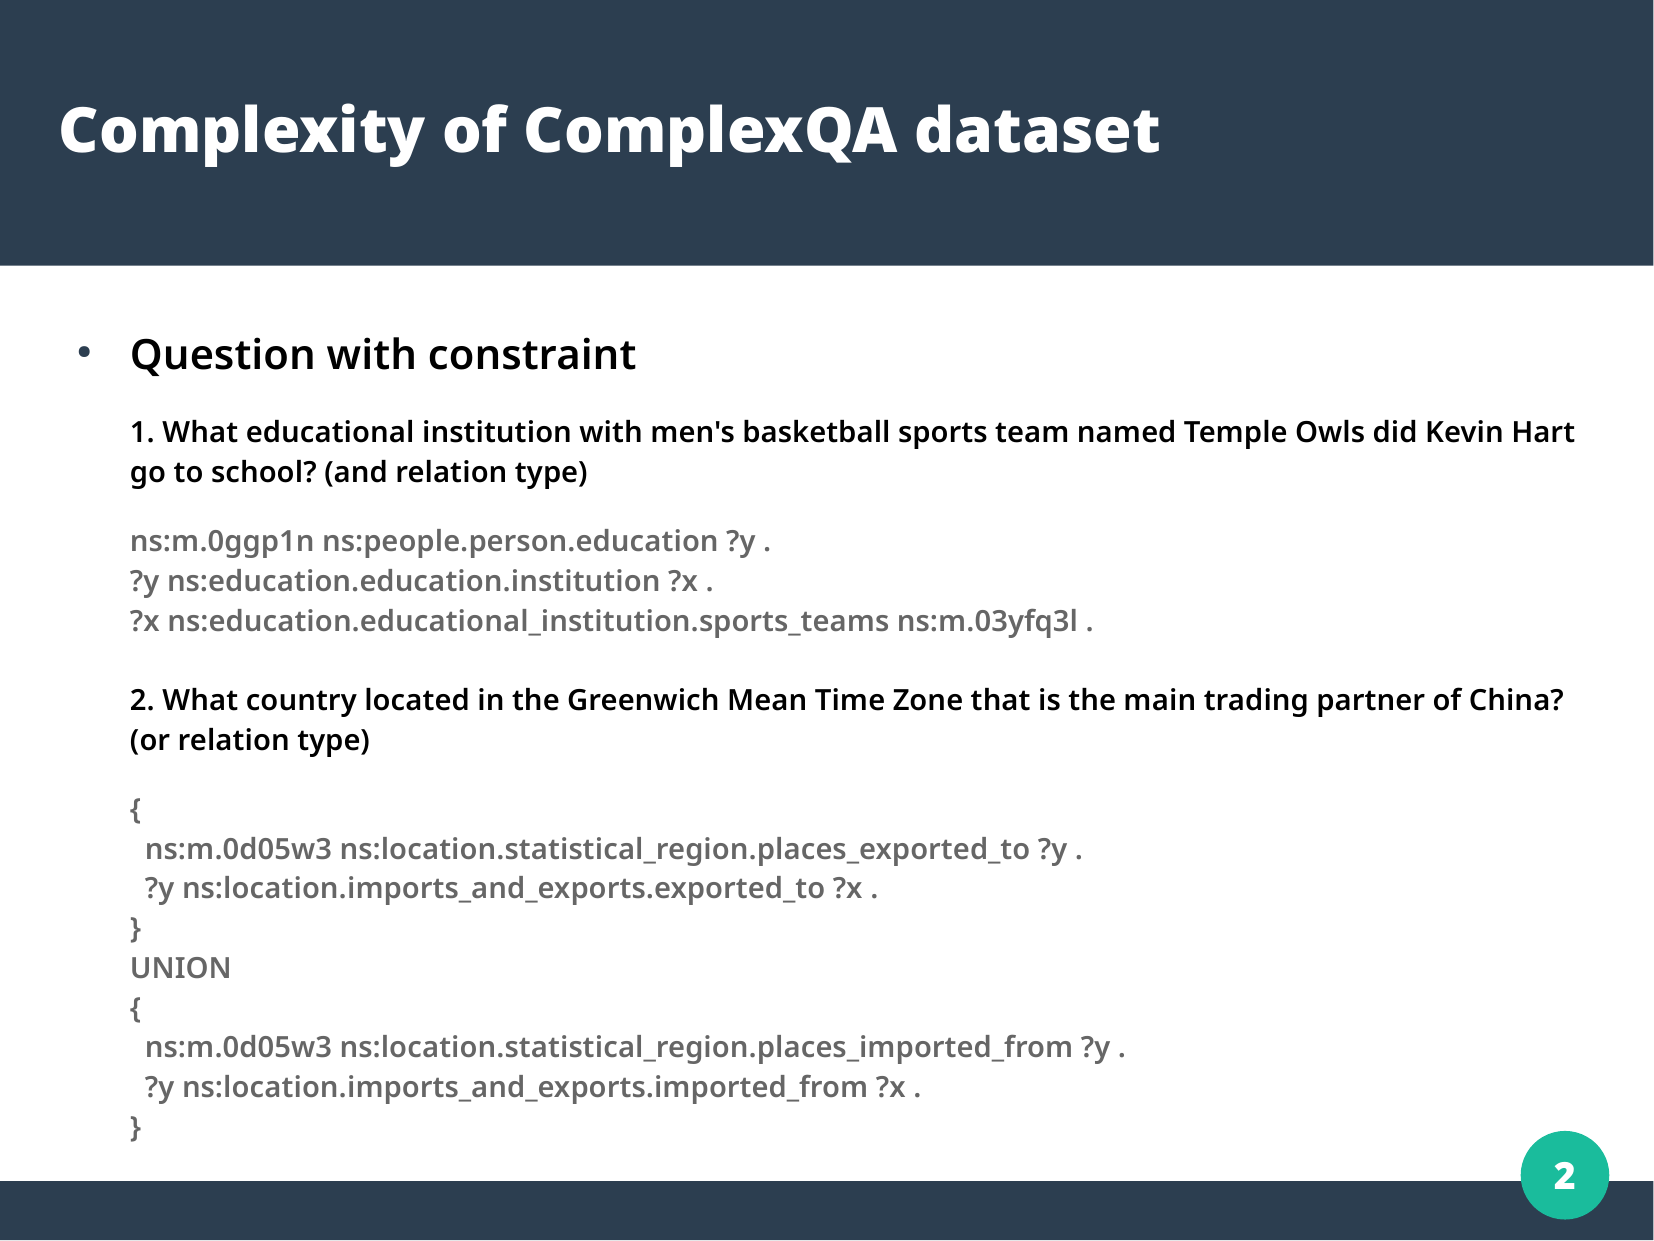

# Complexity of ComplexQA dataset
Question with constraint
1. What educational institution with men's basketball sports team named Temple Owls did Kevin Hart go to school? (and relation type)
ns:m.0ggp1n ns:people.person.education ?y .
?y ns:education.education.institution ?x .
?x ns:education.educational_institution.sports_teams ns:m.03yfq3l .
2. What country located in the Greenwich Mean Time Zone that is the main trading partner of China? (or relation type)
{
 ns:m.0d05w3 ns:location.statistical_region.places_exported_to ?y .
 ?y ns:location.imports_and_exports.exported_to ?x .
}
UNION
{
 ns:m.0d05w3 ns:location.statistical_region.places_imported_from ?y .
 ?y ns:location.imports_and_exports.imported_from ?x .
}
2